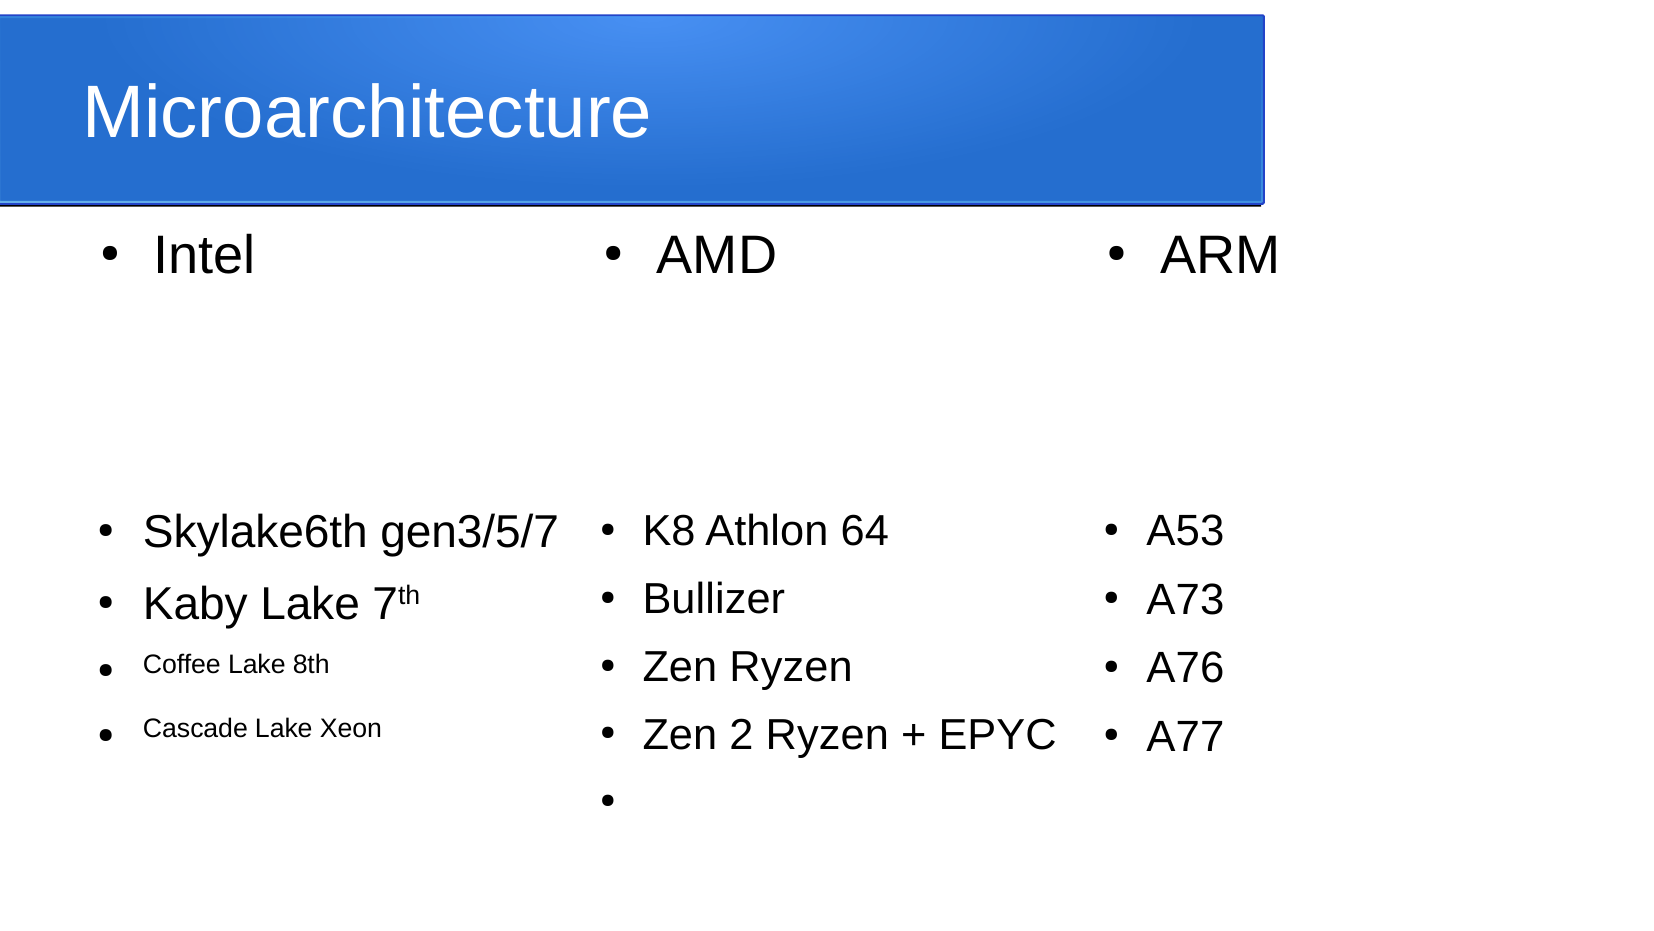

# Microarchitecture
Intel
AMD
ARM
Skylake6th gen3/5/7
Kaby Lake 7th
Coffee Lake 8th
Cascade Lake Xeon
K8 Athlon 64
Bullizer
Zen Ryzen
Zen 2 Ryzen + EPYC
A53
A73
A76
A77